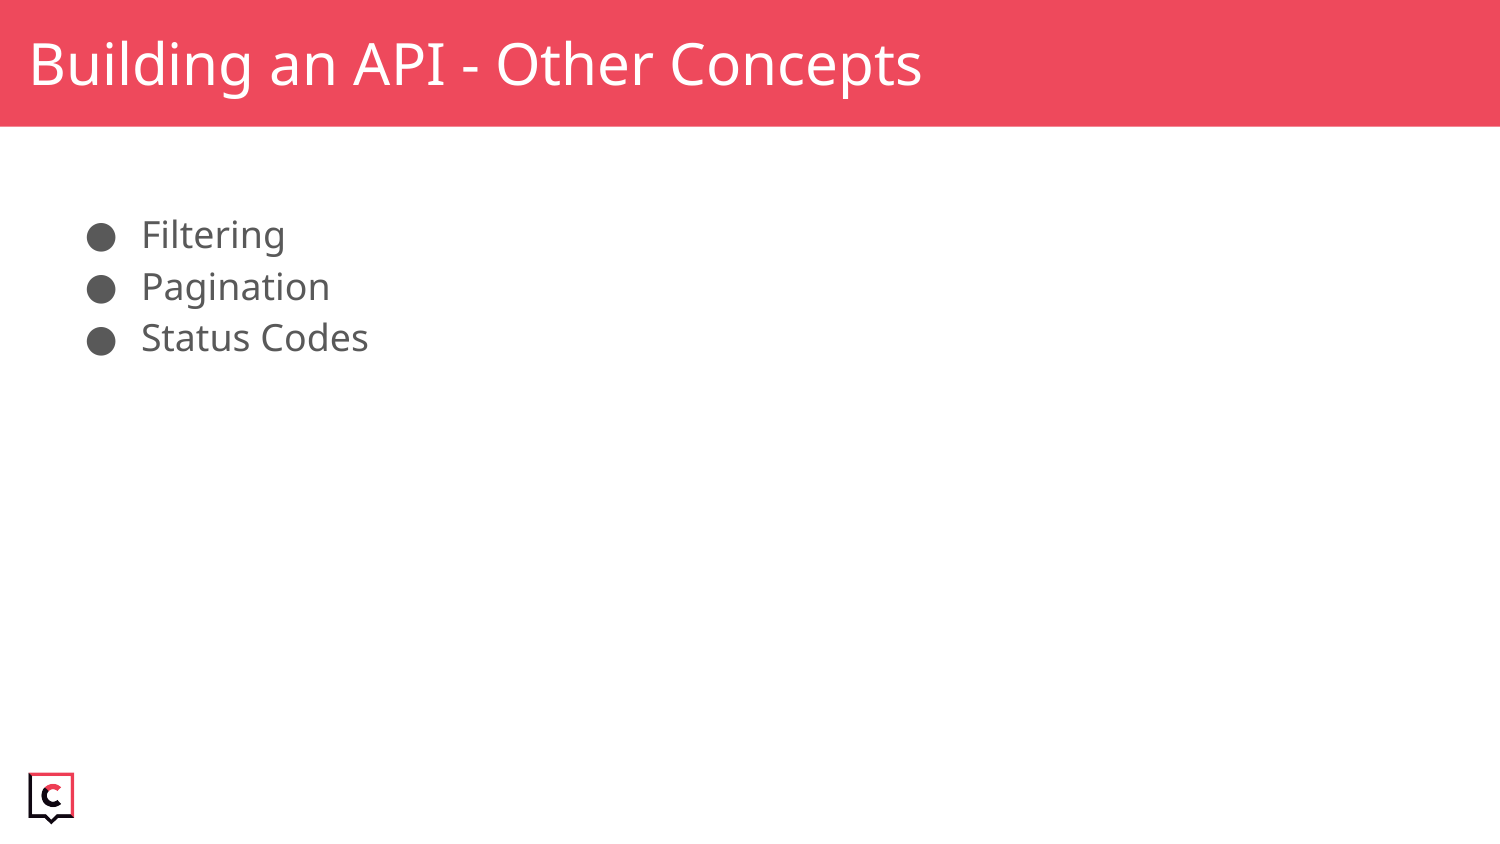

# Building an API - Other Concepts
Filtering
Pagination
Status Codes